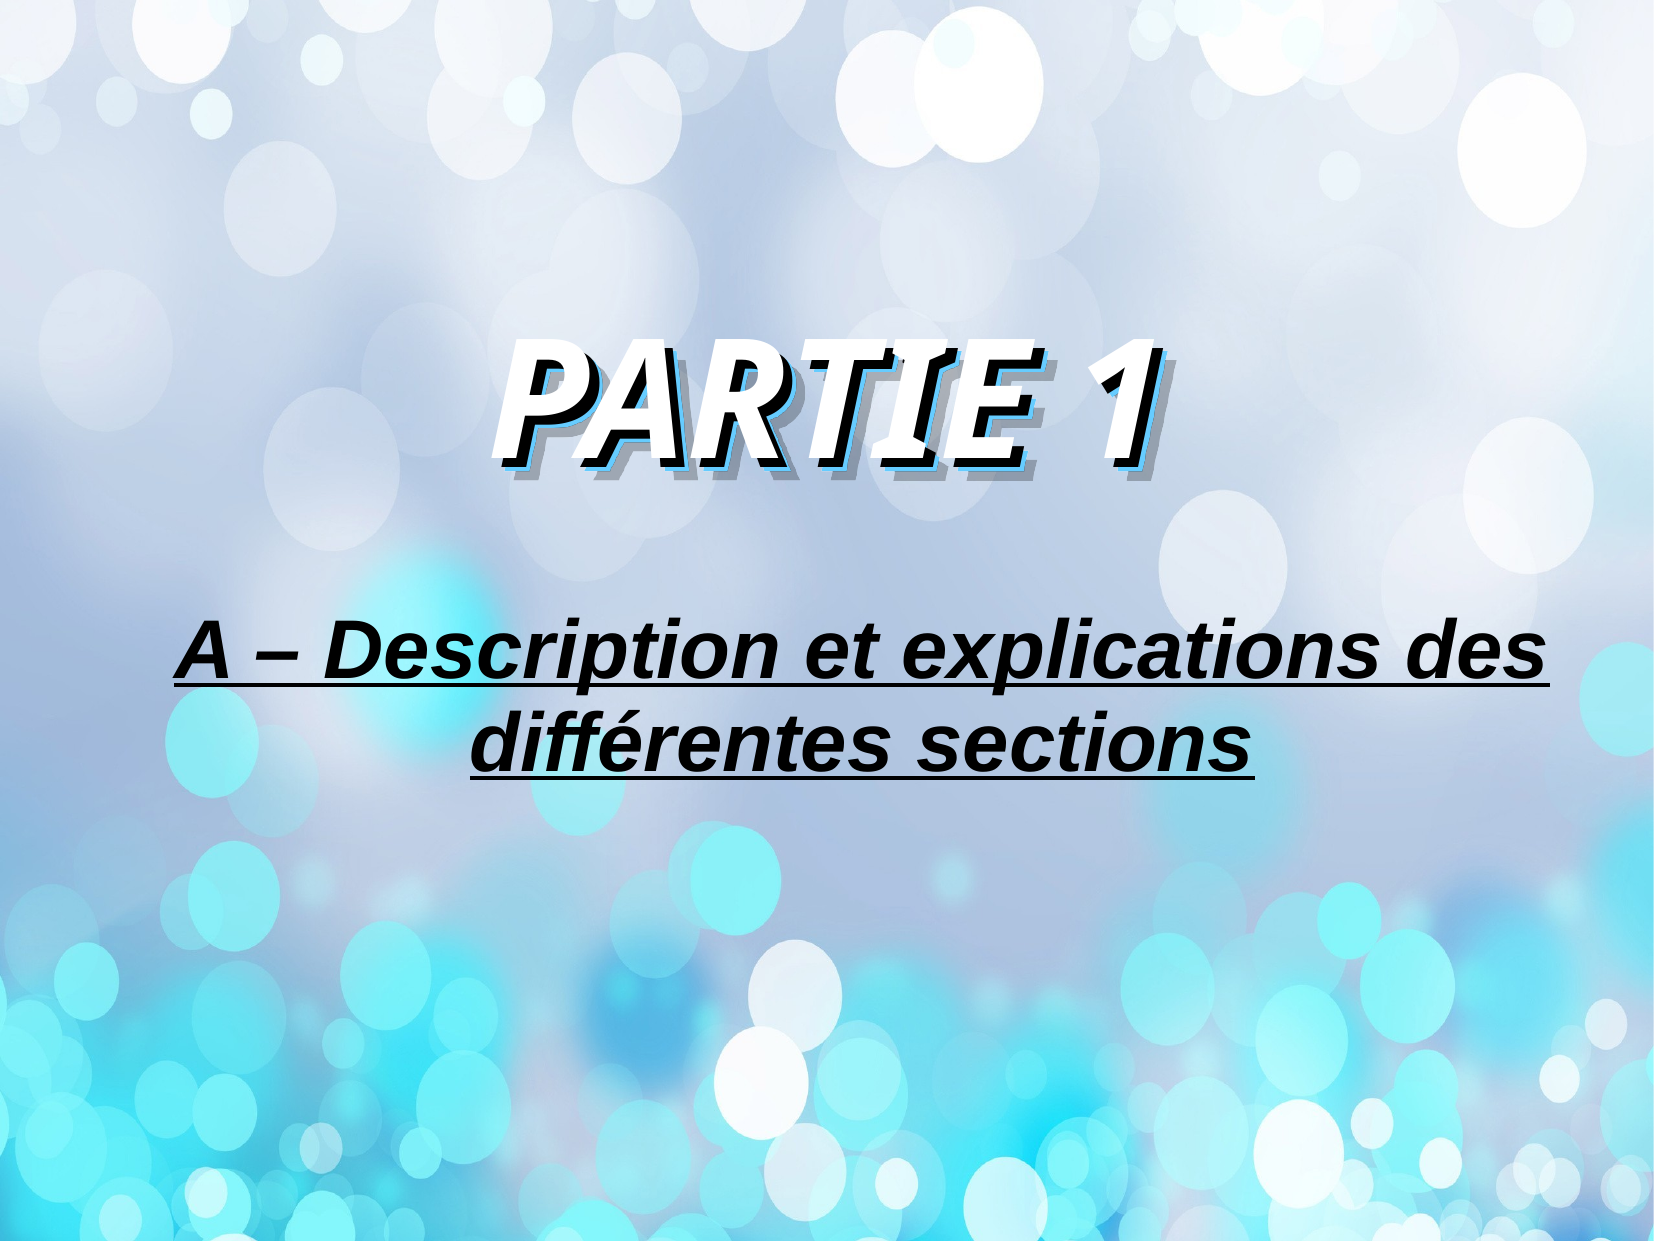

# PARTIE 1
A – Description et explications des différentes sections